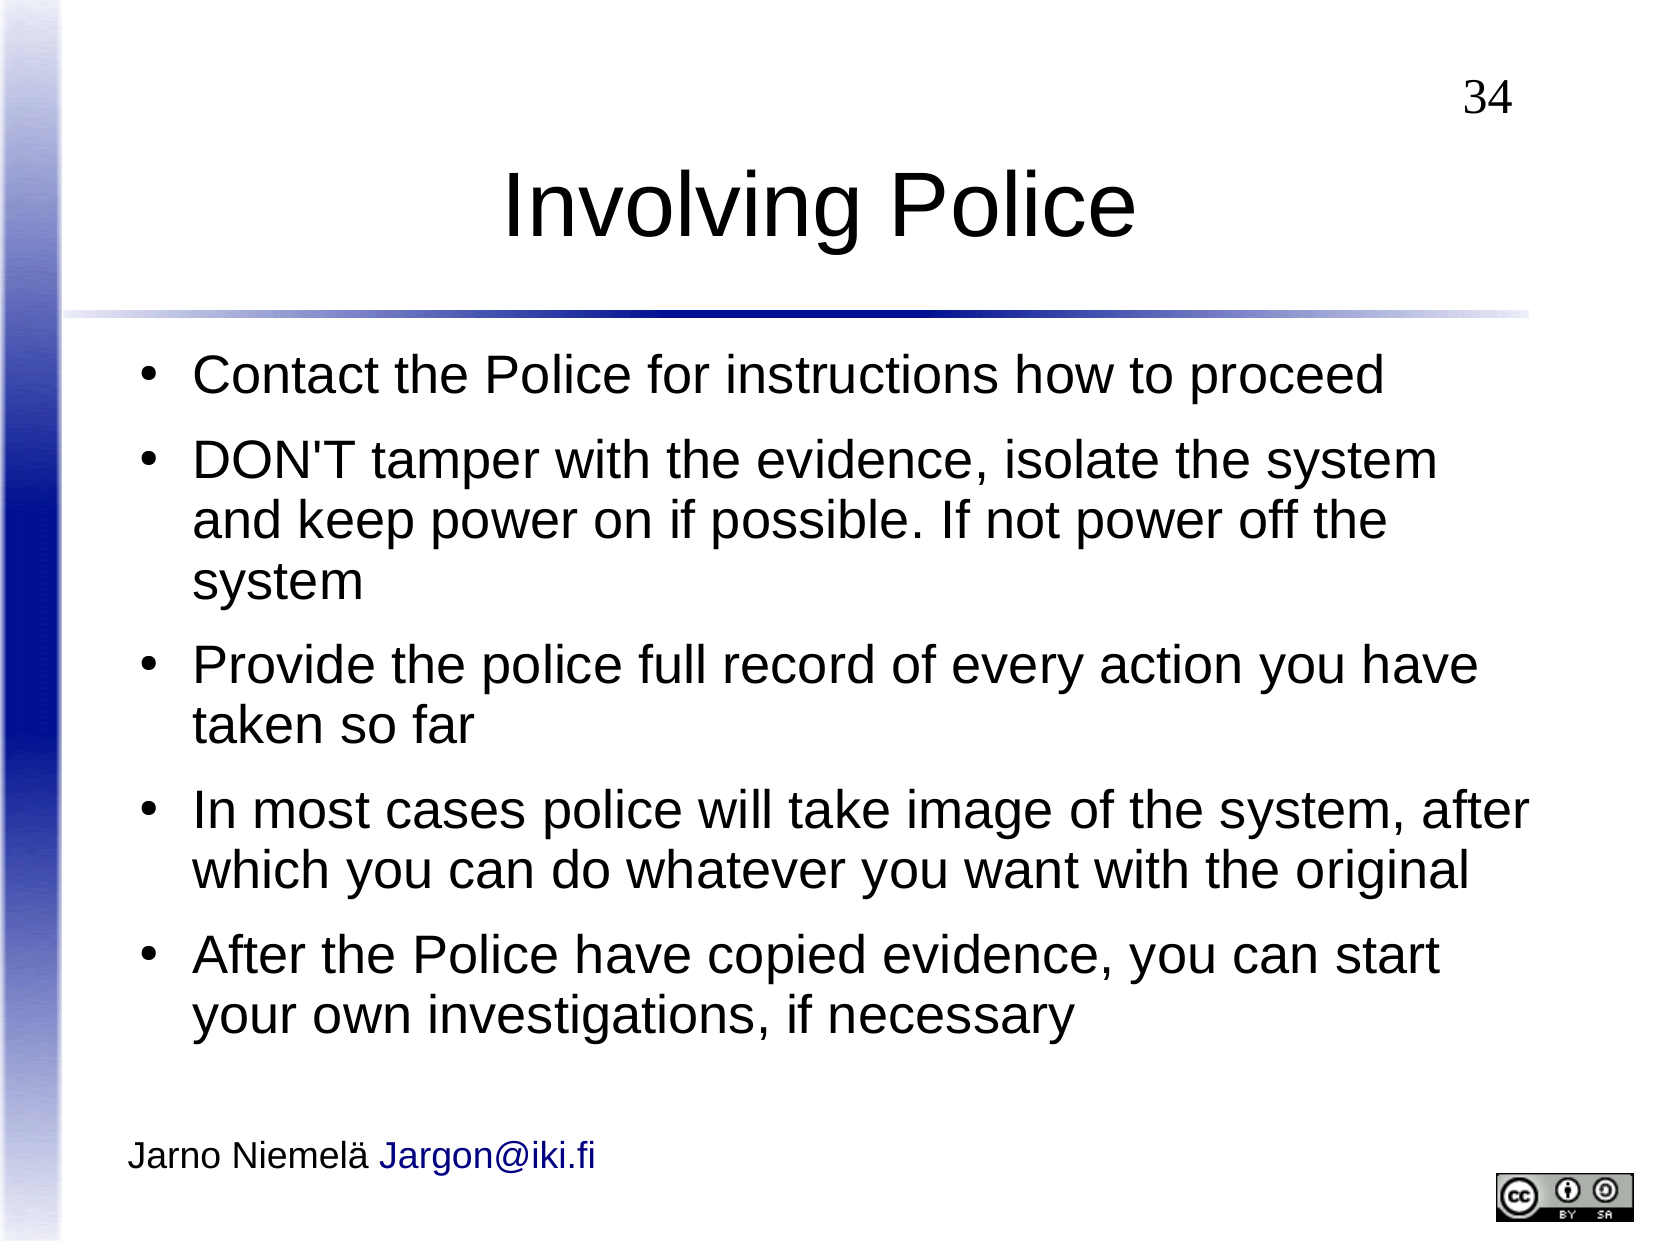

# Involving Police
Contact the Police for instructions how to proceed
DON'T tamper with the evidence, isolate the system and keep power on if possible. If not power off the system
Provide the police full record of every action you have taken so far
In most cases police will take image of the system, after which you can do whatever you want with the original
After the Police have copied evidence, you can start your own investigations, if necessary